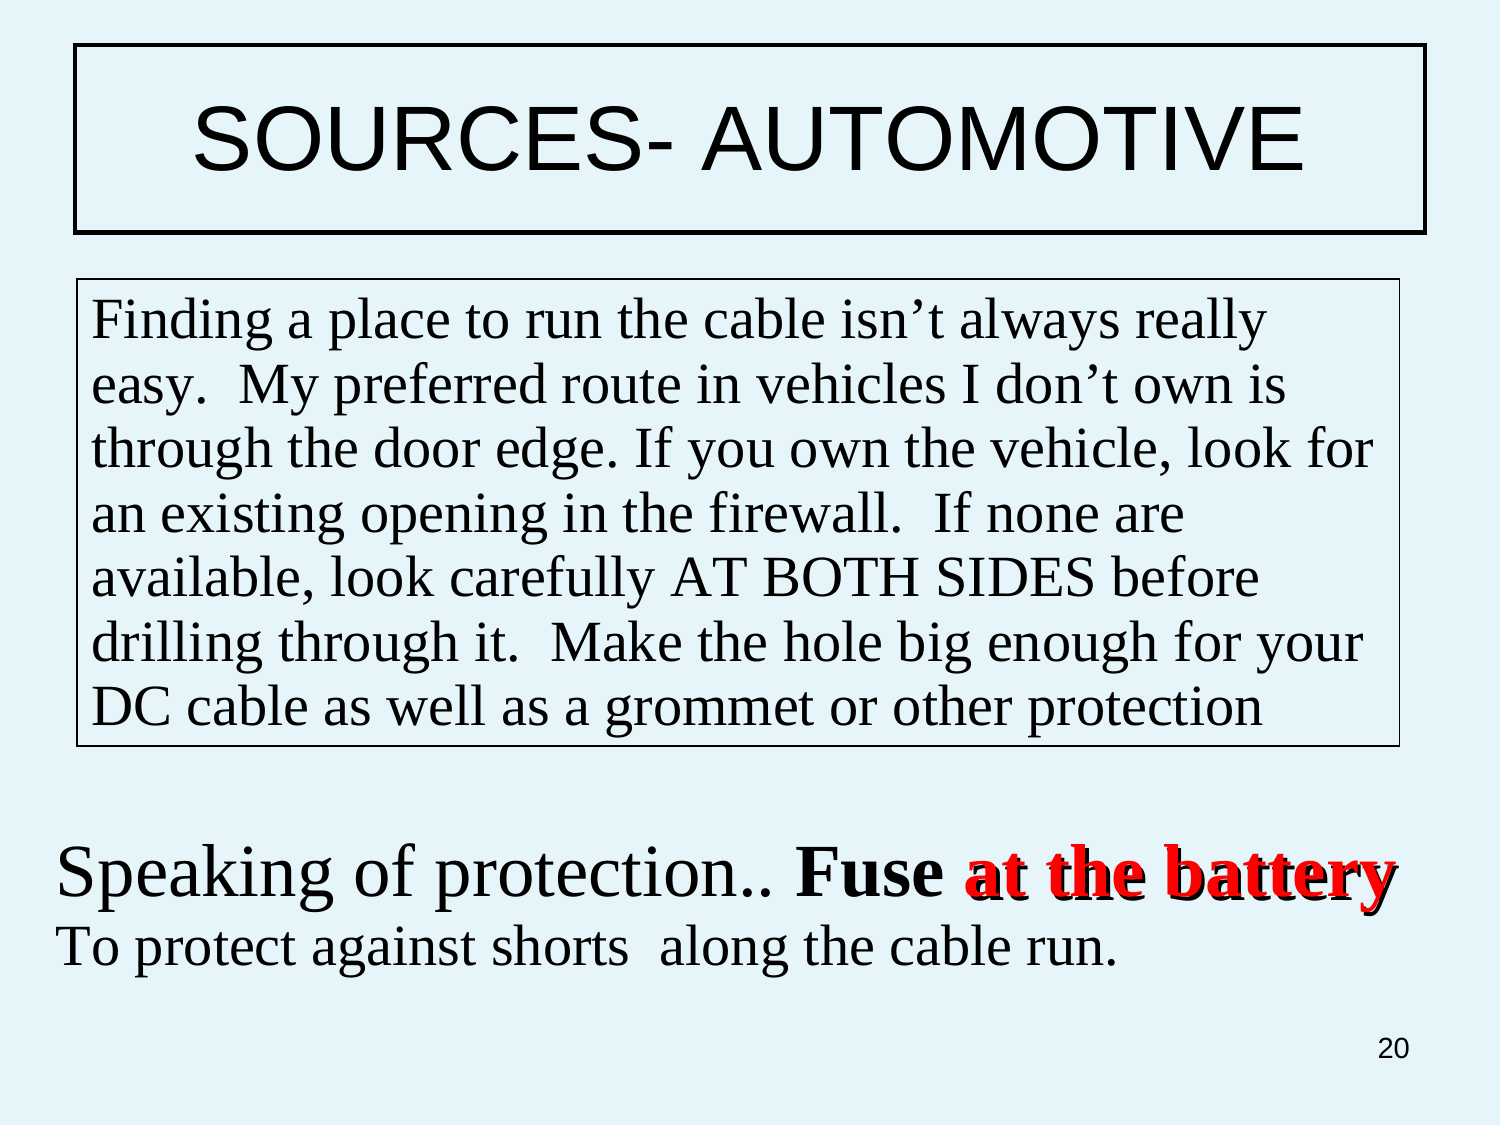

# SOURCES- AUTOMOTIVE
Finding a place to run the cable isn’t always really easy. My preferred route in vehicles I don’t own is through the door edge. If you own the vehicle, look for an existing opening in the firewall. If none are available, look carefully AT BOTH SIDES before drilling through it. Make the hole big enough for your DC cable as well as a grommet or other protection
Speaking of protection.. Fuse at the battery
To protect against shorts along the cable run.
20